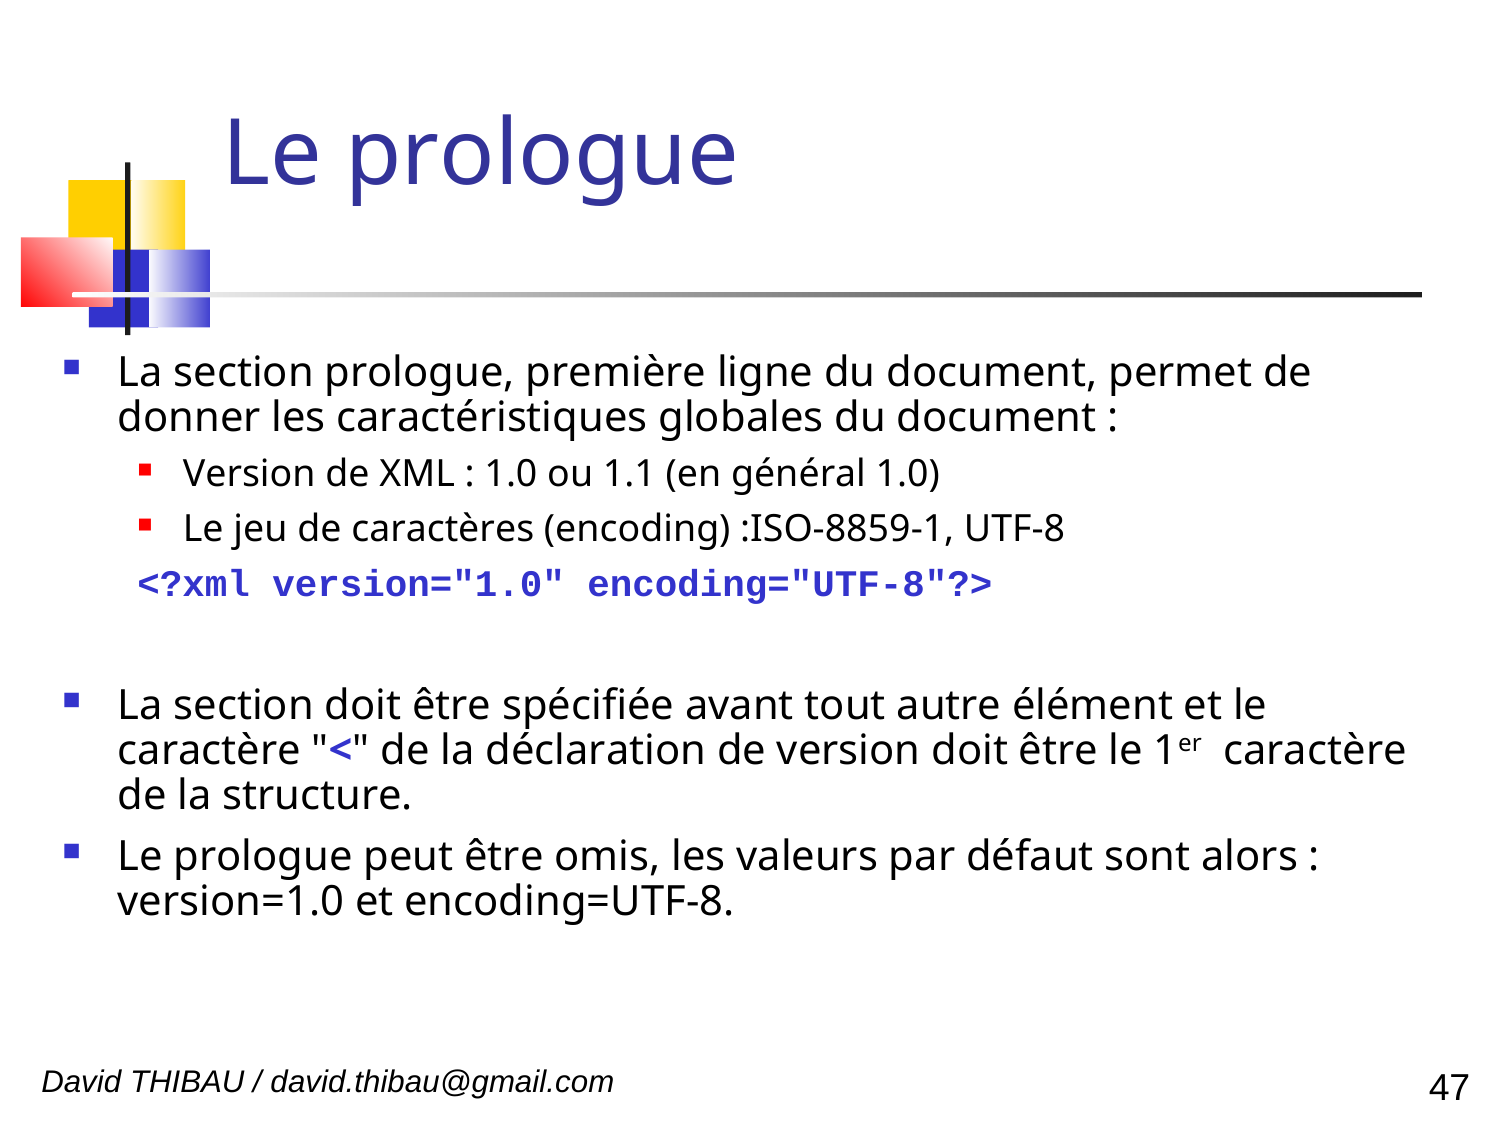

# Le prologue
La section prologue, première ligne du document, permet de donner les caractéristiques globales du document :
Version de XML : 1.0 ou 1.1 (en général 1.0)
Le jeu de caractères (encoding) :ISO-8859-1, UTF-8
<?xml version="1.0" encoding="UTF-8"?>
La section doit être spécifiée avant tout autre élément et le caractère "<" de la déclaration de version doit être le 1er caractère de la structure.
Le prologue peut être omis, les valeurs par défaut sont alors : version=1.0 et encoding=UTF-8.